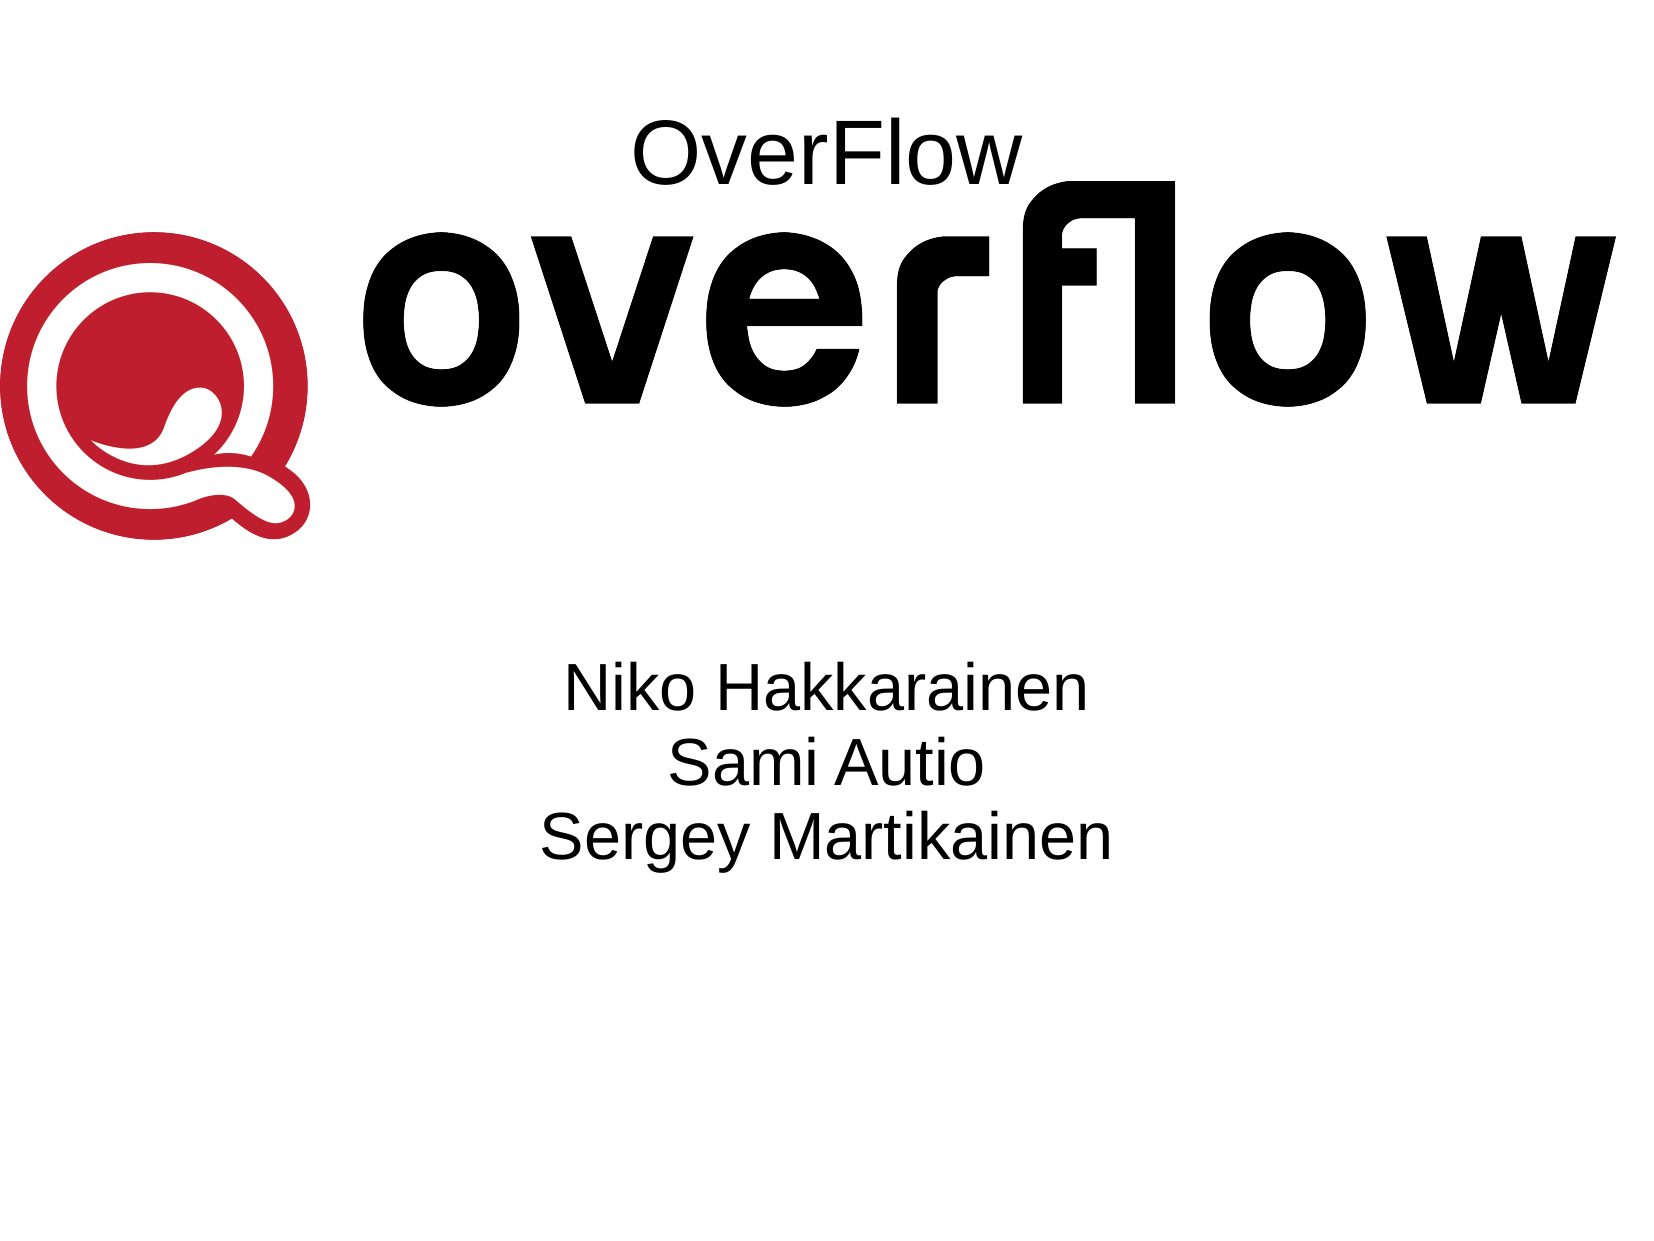

# OverFlow
Niko Hakkarainen
Sami Autio
Sergey Martikainen